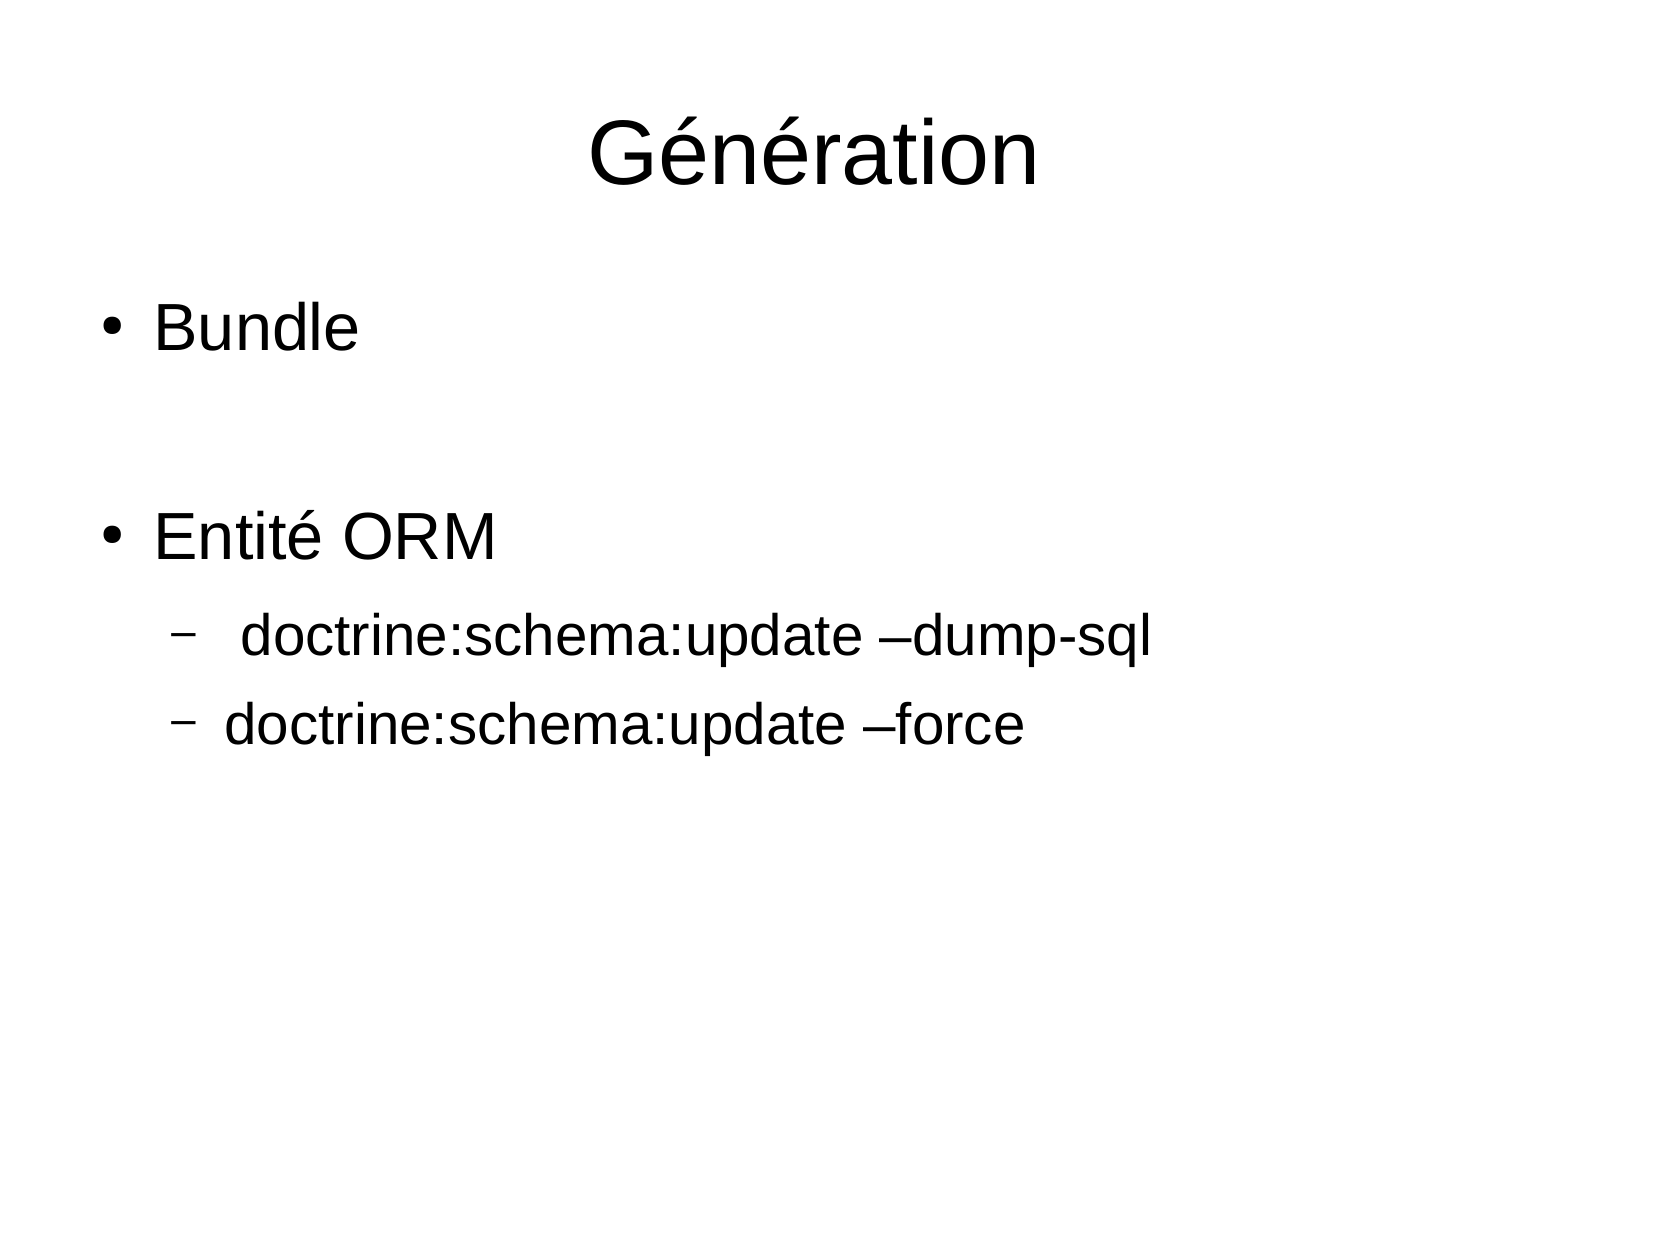

# Génération
Bundle
Entité ORM
 doctrine:schema:update –dump-sql
doctrine:schema:update –force